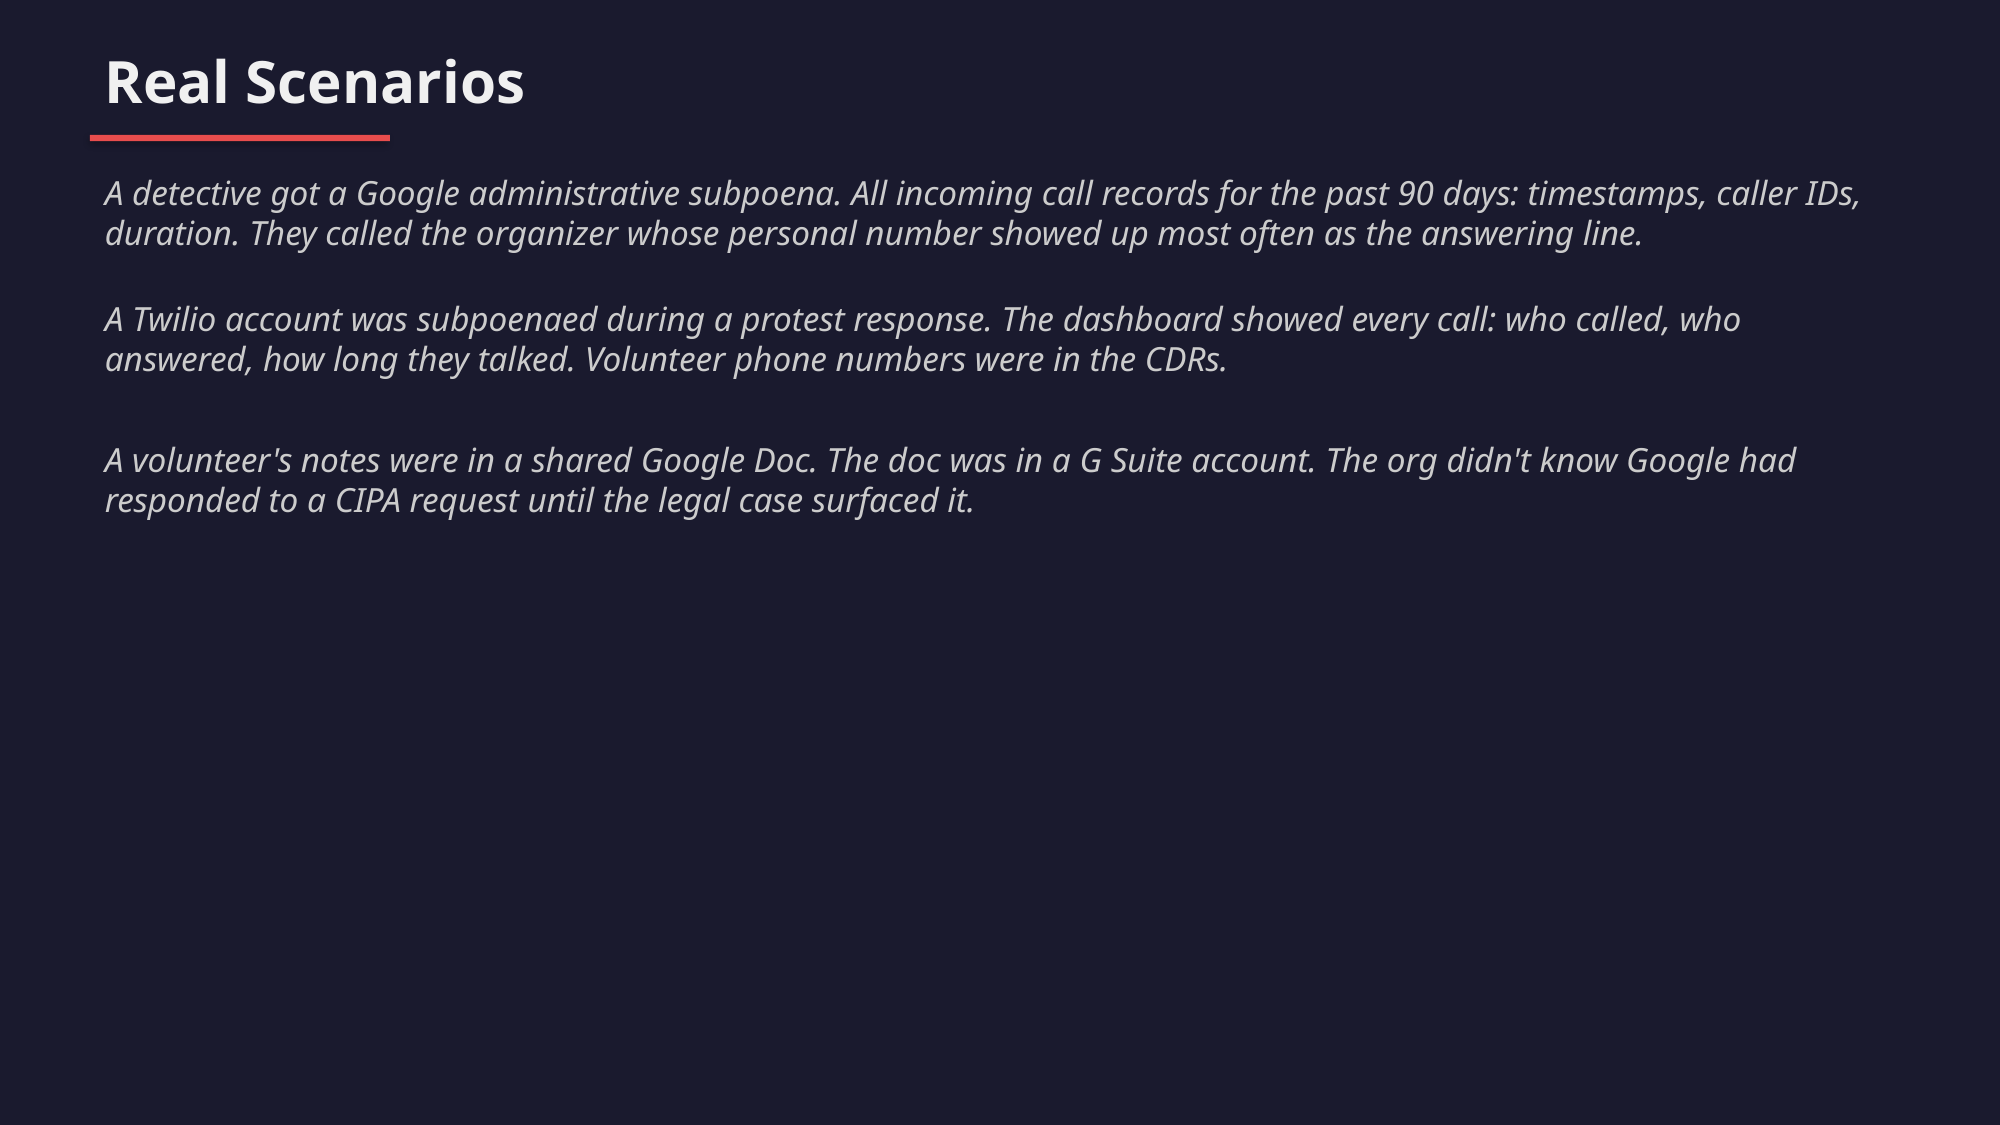

Real Scenarios
A detective got a Google administrative subpoena. All incoming call records for the past 90 days: timestamps, caller IDs, duration. They called the organizer whose personal number showed up most often as the answering line.
A Twilio account was subpoenaed during a protest response. The dashboard showed every call: who called, who answered, how long they talked. Volunteer phone numbers were in the CDRs.
A volunteer's notes were in a shared Google Doc. The doc was in a G Suite account. The org didn't know Google had responded to a CIPA request until the legal case surfaced it.